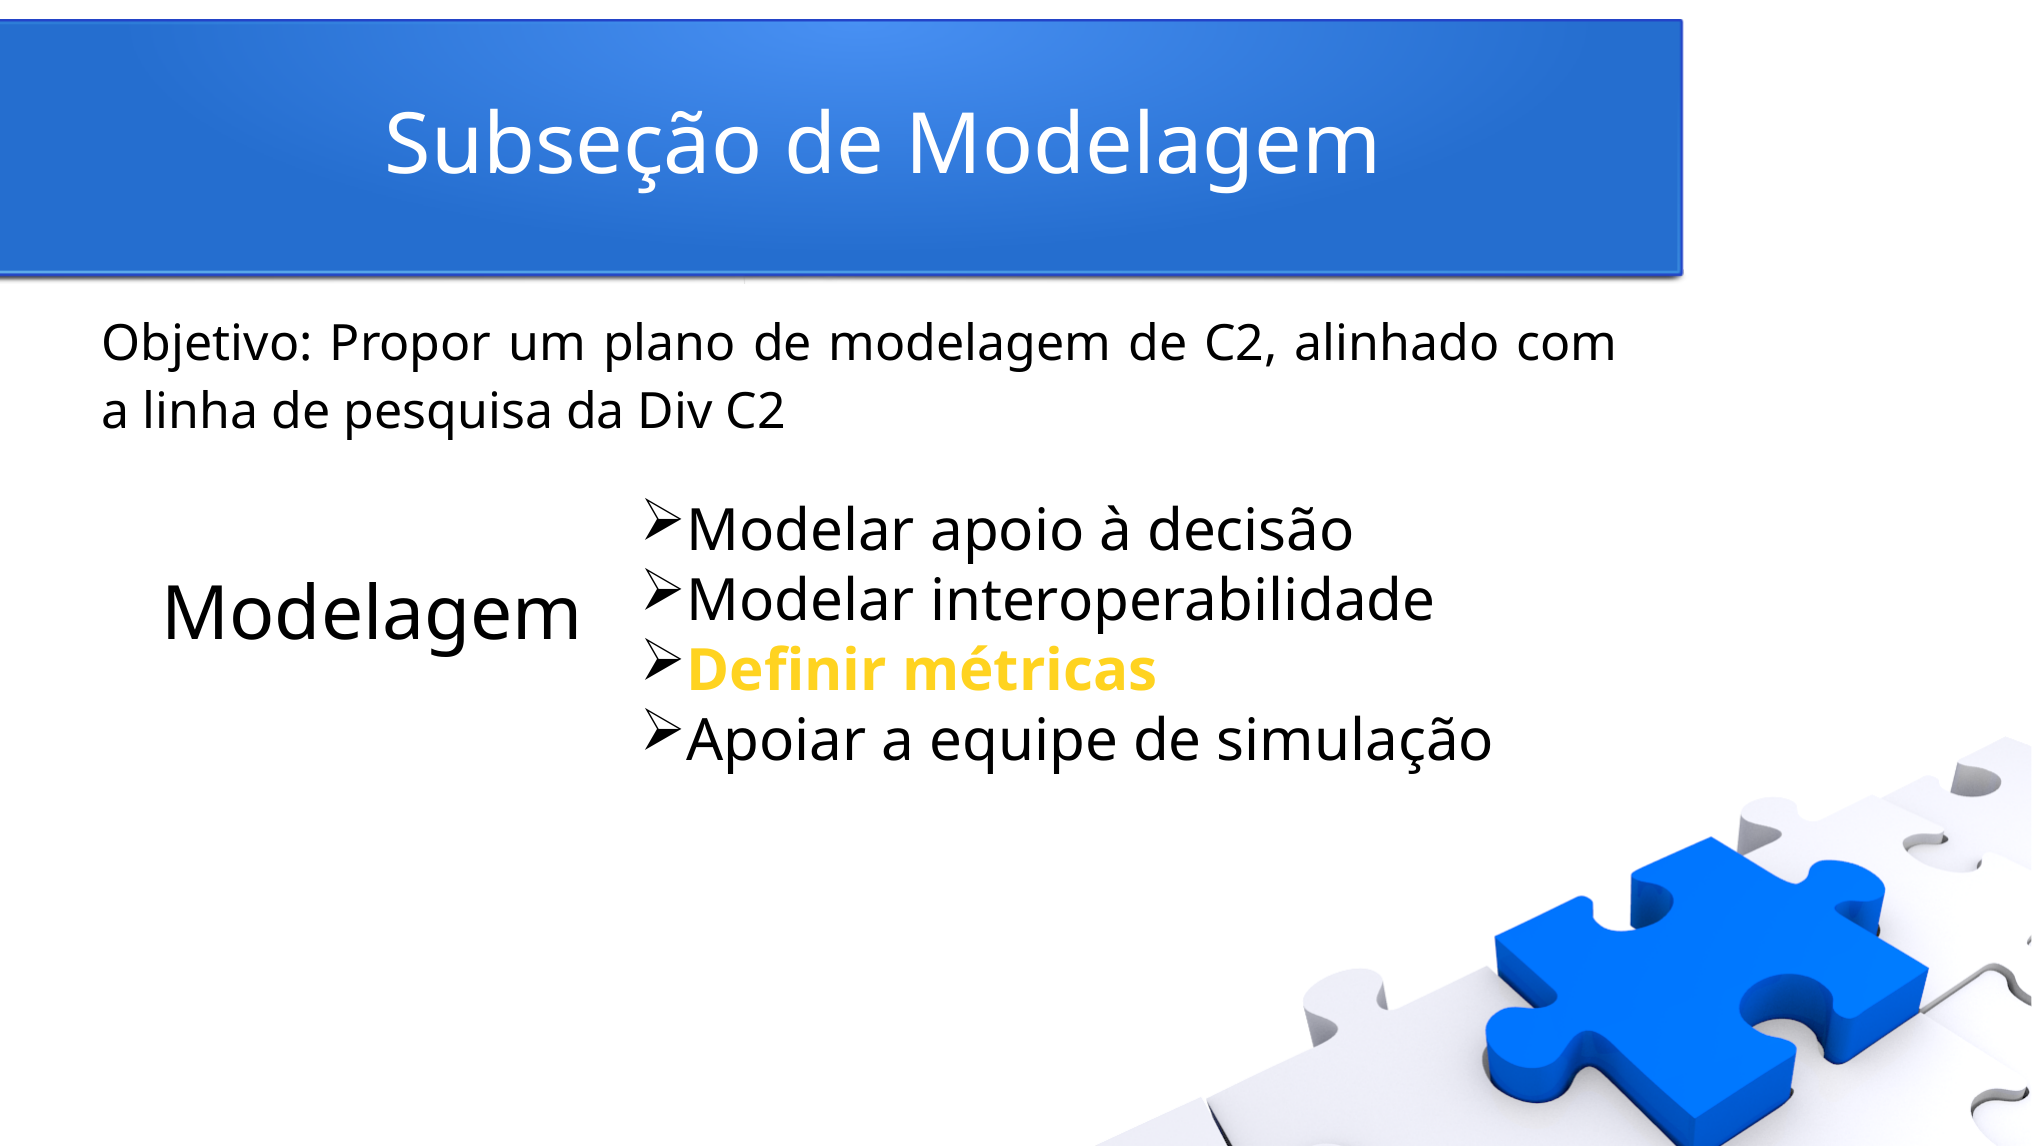

# Subseção de Modelagem
Objetivo: Propor um plano de modelagem de C2, alinhado com a linha de pesquisa da Div C2
Modelar apoio à decisão
Modelar interoperabilidade
Definir métricas
Apoiar a equipe de simulação
Modelagem